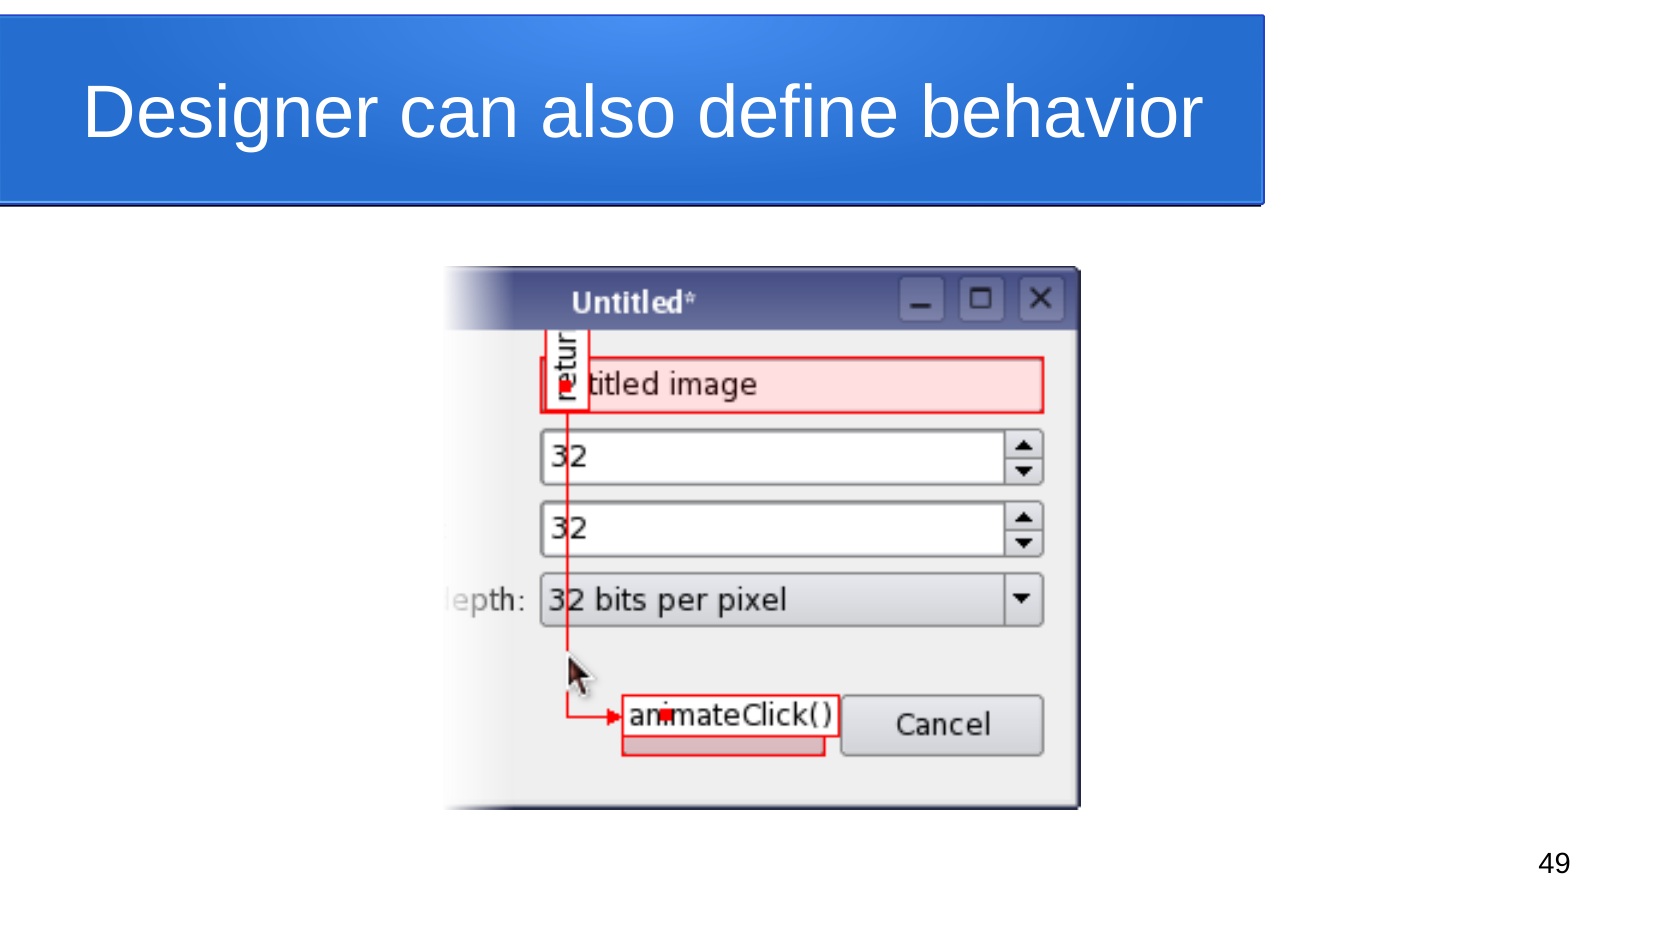

# Designer can also define behavior
49